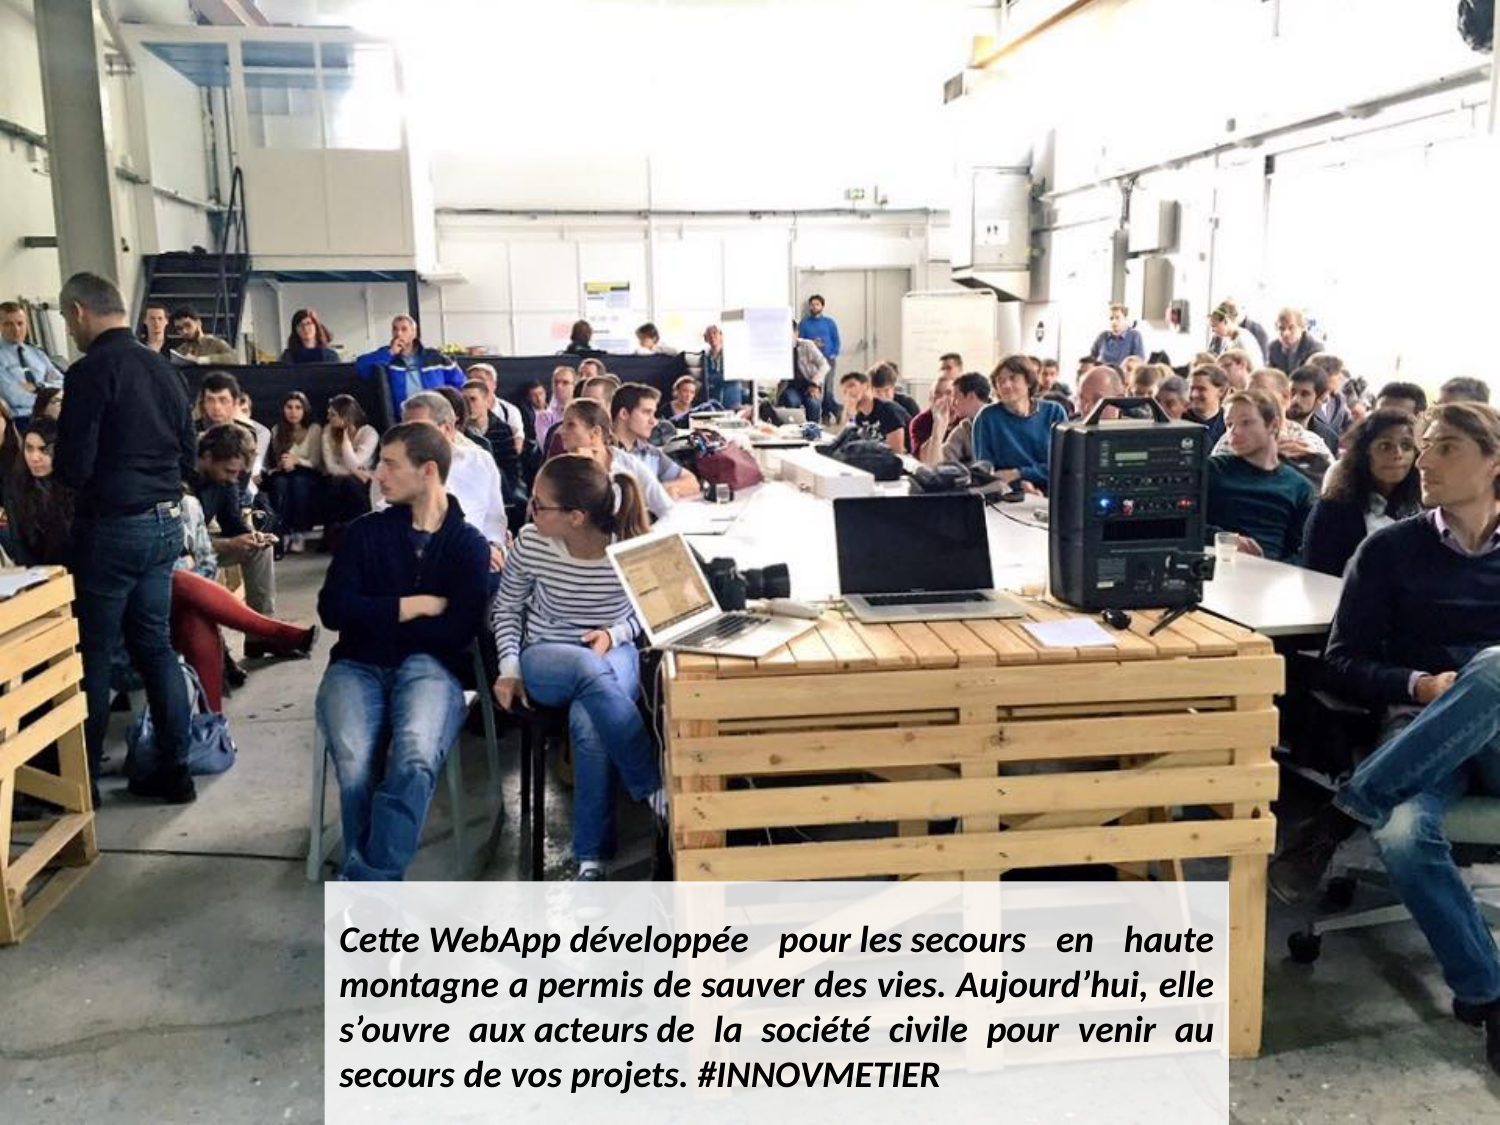

#
Cette WebApp développée pour les secours en haute montagne a permis de sauver des vies. Aujourd’hui, elle s’ouvre aux acteurs de la société civile pour venir au secours de vos projets. #INNOVMETIER